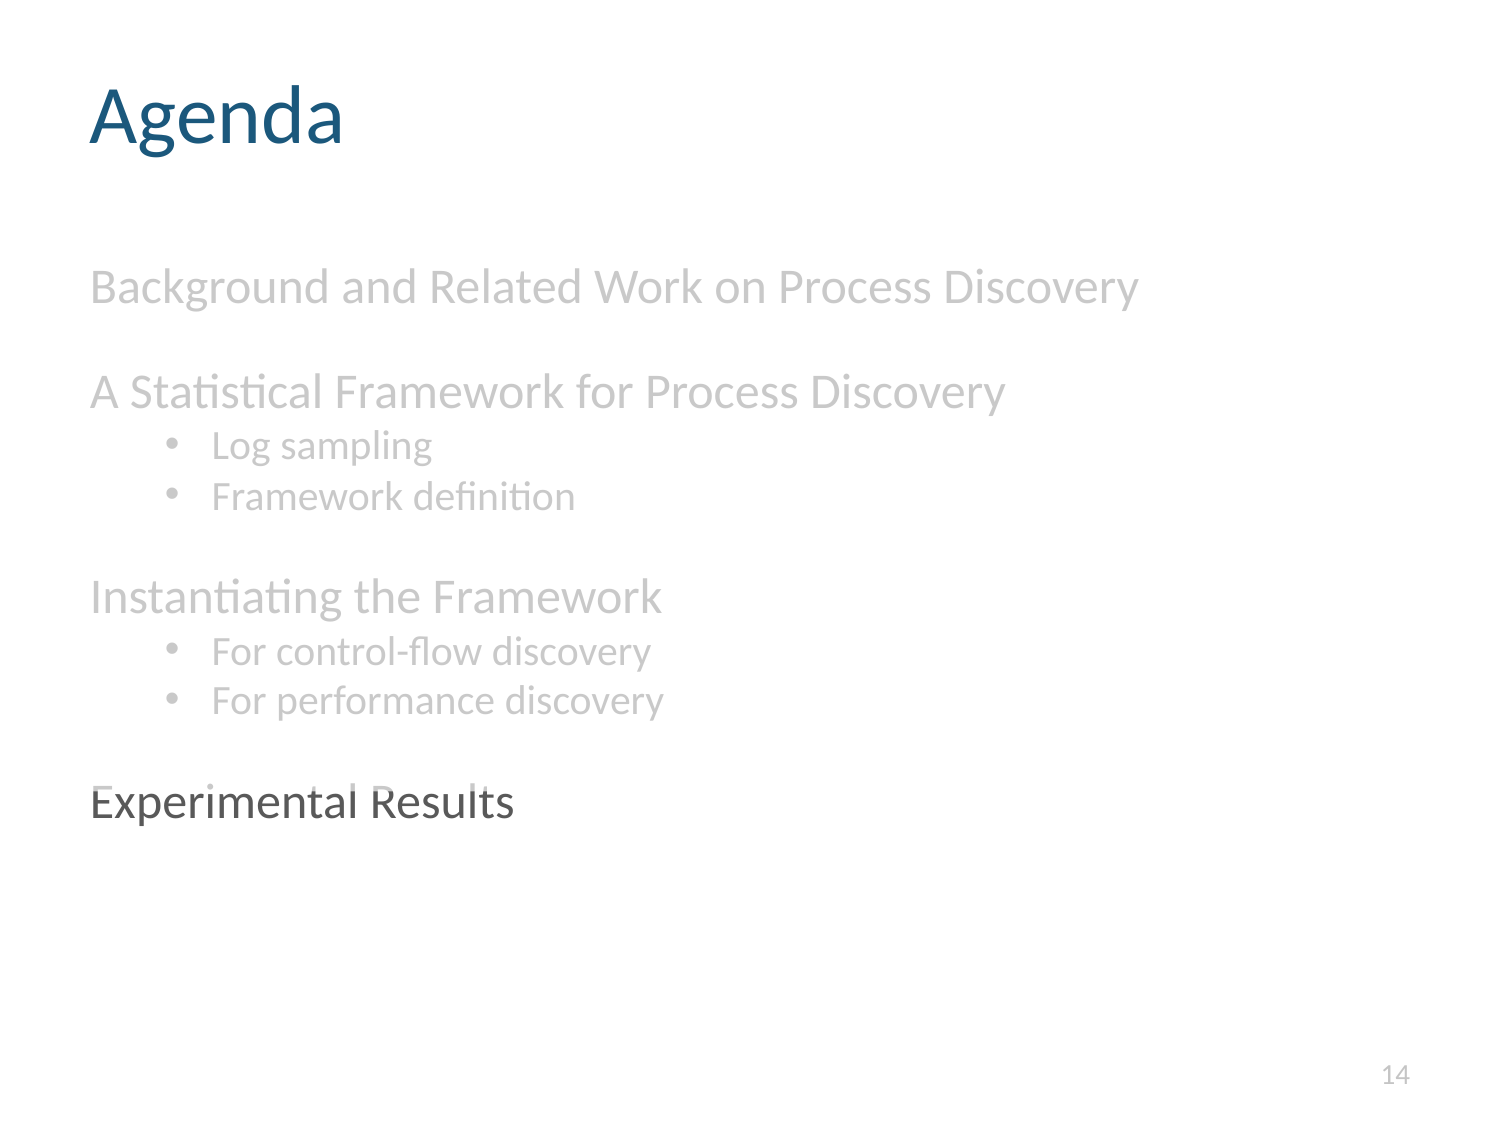

Agenda
Background and Related Work on Process Discovery
A Statistical Framework for Process Discovery
Log sampling
Framework definition
Instantiating the Framework
For control-flow discovery
For performance discovery
Experimental Results